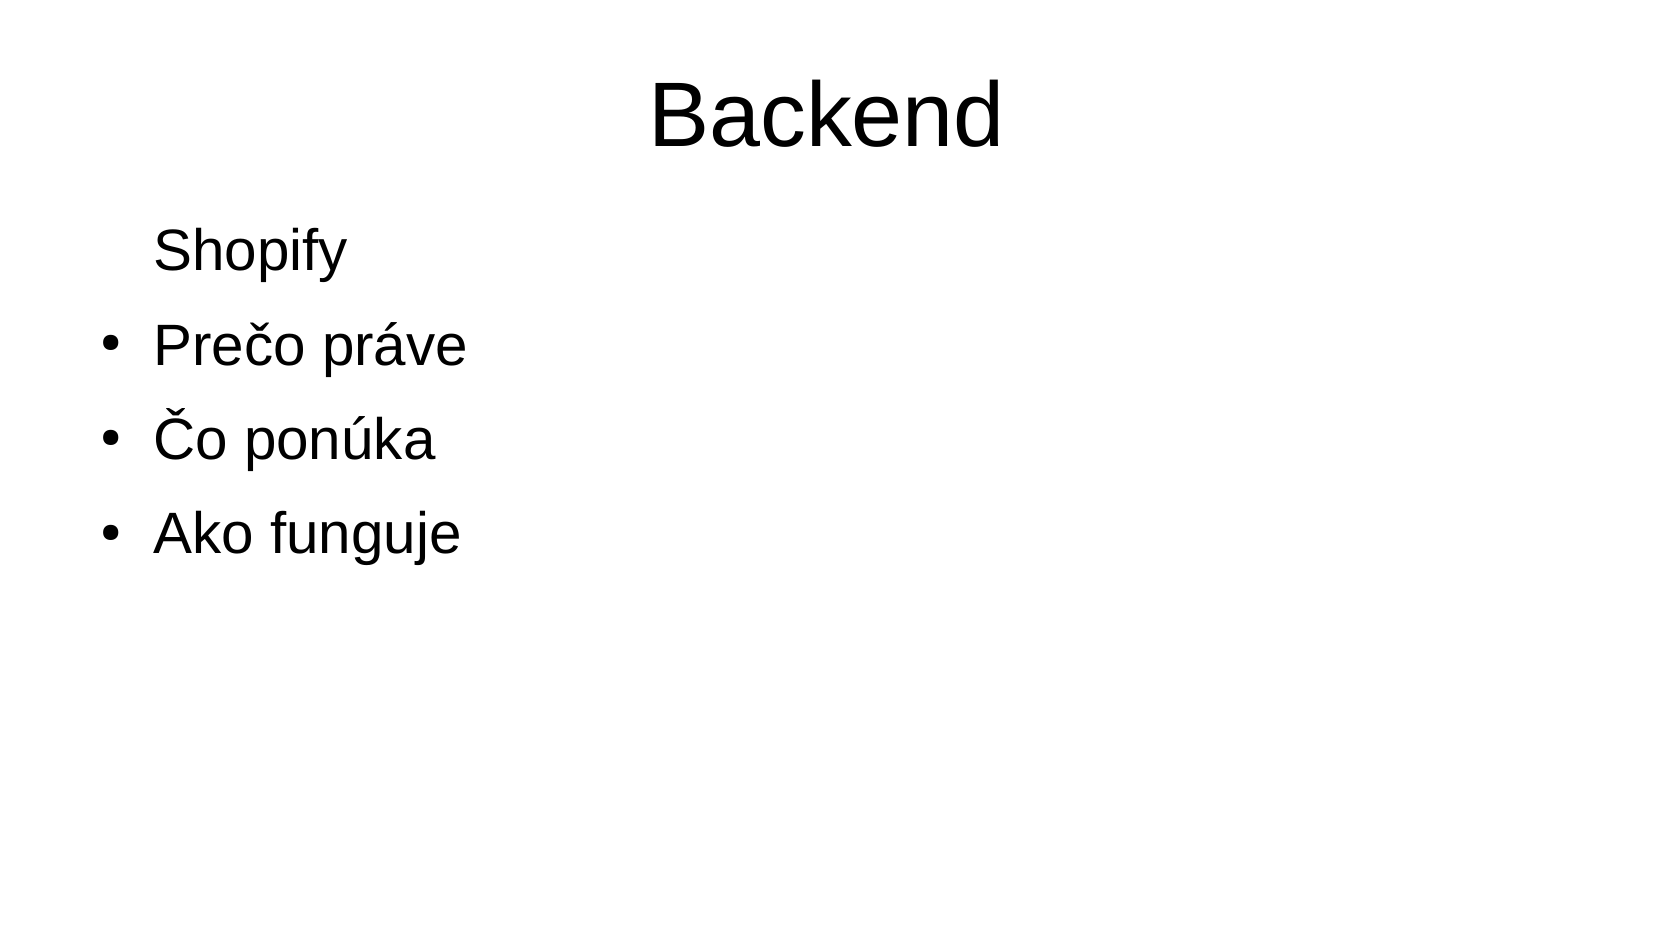

# Backend
Shopify
Prečo práve
Čo ponúka
Ako funguje